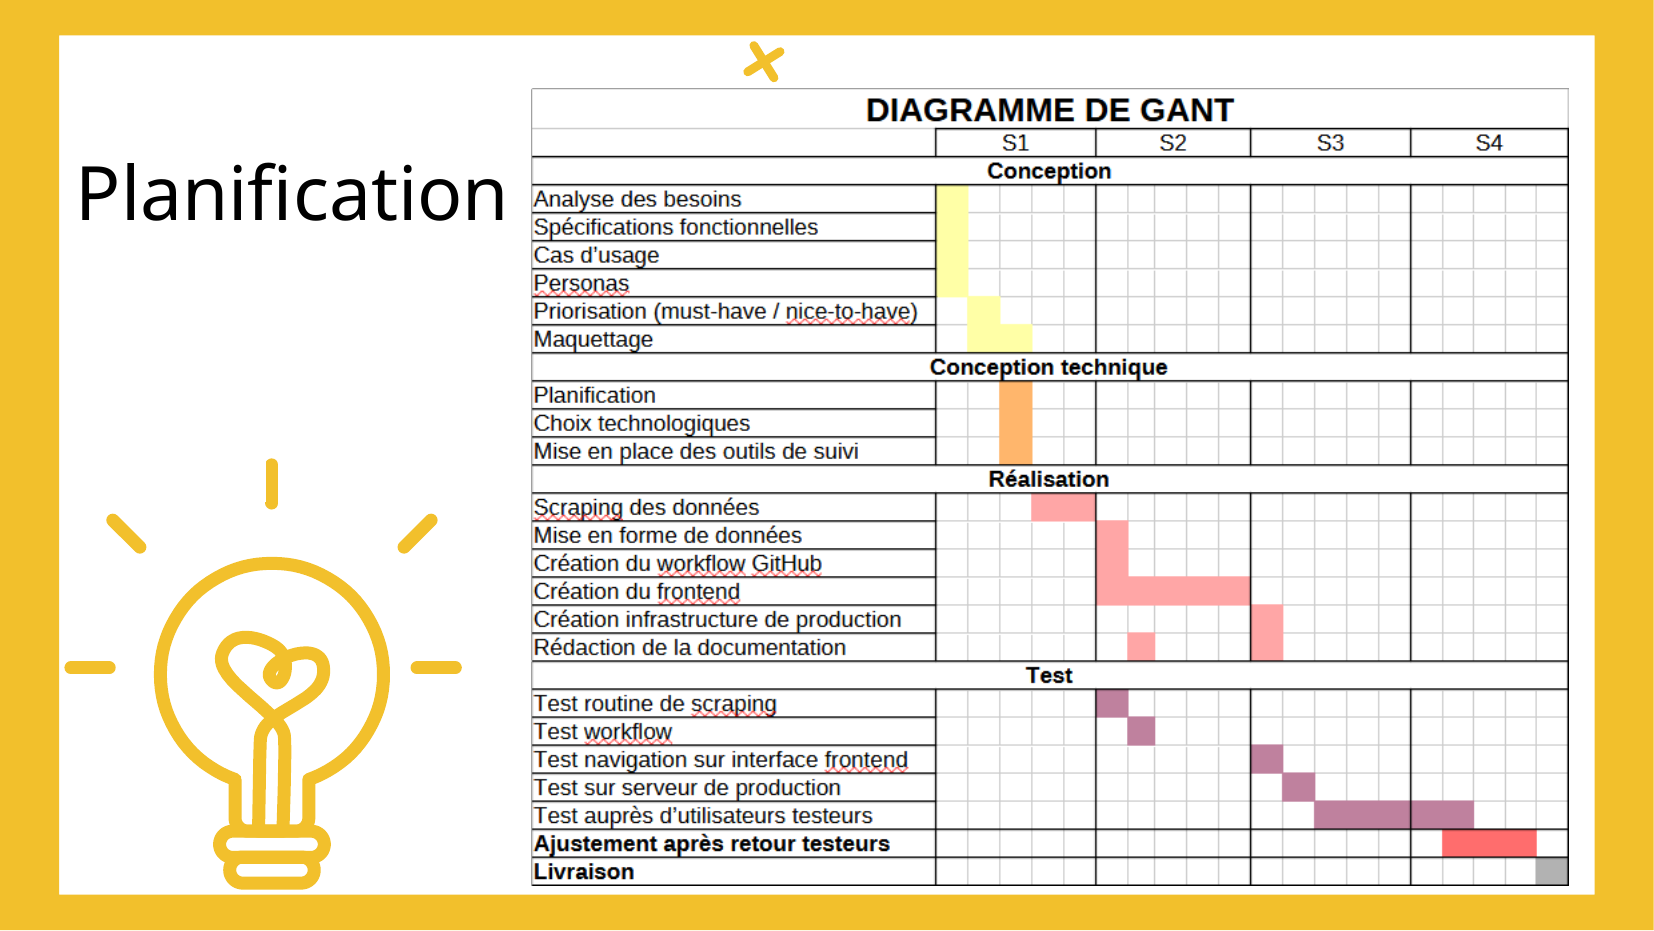

Planification
# Comment les aider ?
Proposer des planning de recettes pour la semaine et liste de courses
Regrouper les recettes de nombreuses plateformes de recettes